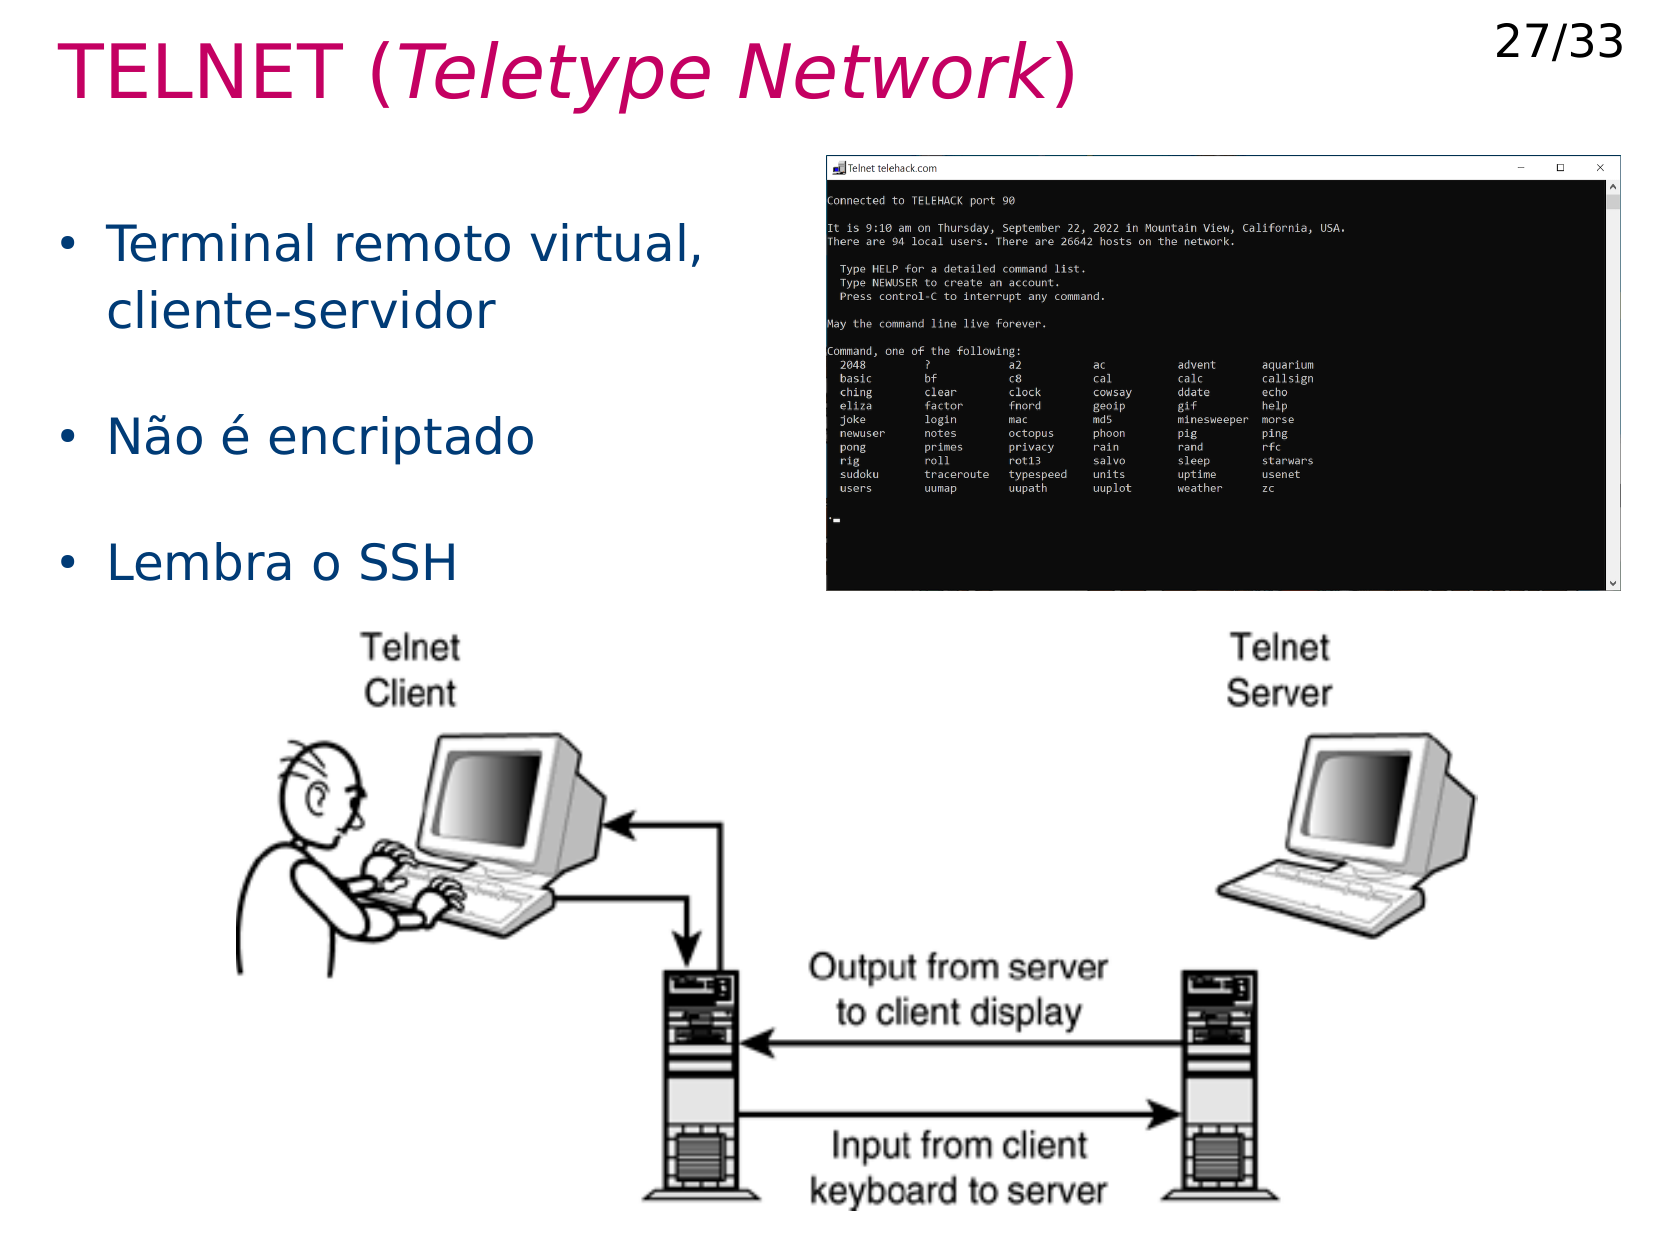

27
# TELNET (Teletype Network)
Terminal remoto virtual,
cliente-servidor
Não é encriptado
Lembra o SSH